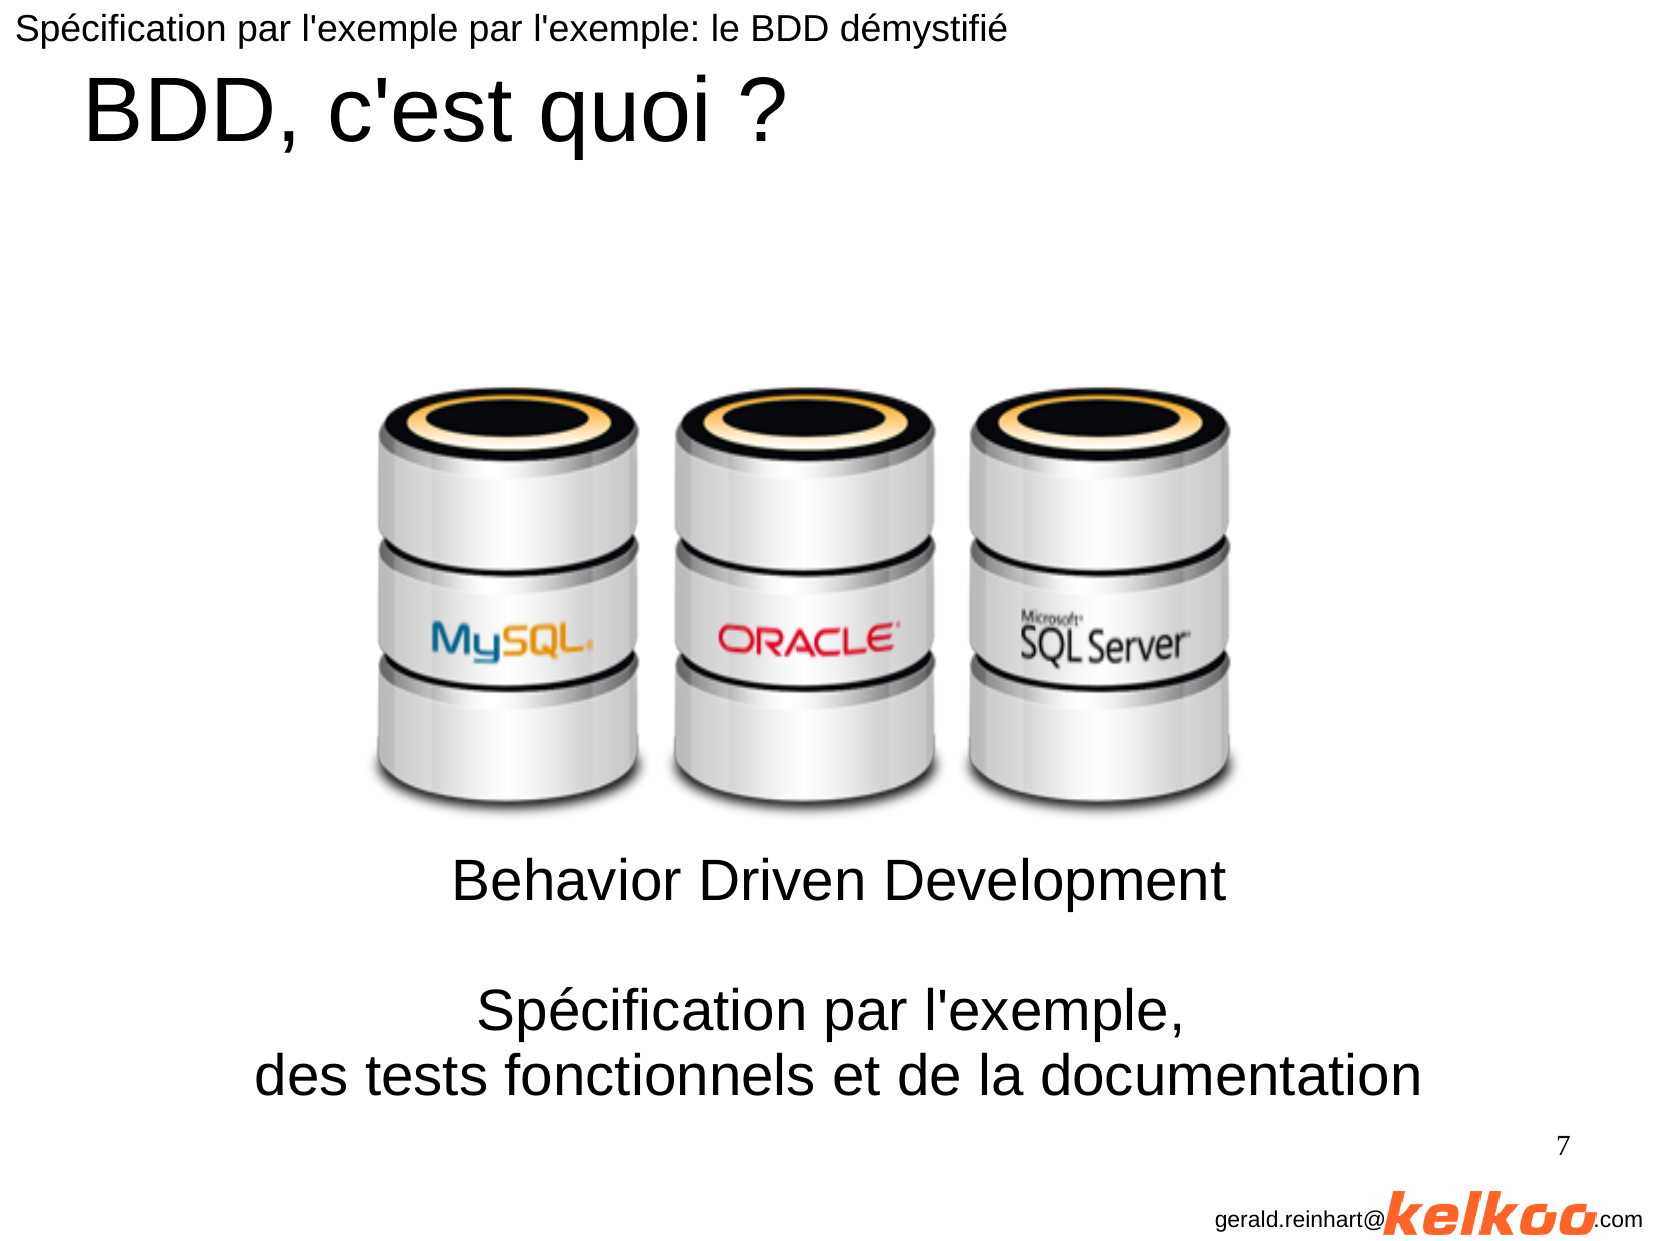

Spécification par l'exemple par l'exemple: le BDD démystifié
BDD, c'est quoi ?
Behavior Driven Development
Spécification par l'exemple,
des tests fonctionnels et de la documentation
7
 gerald.reinhart@ .com